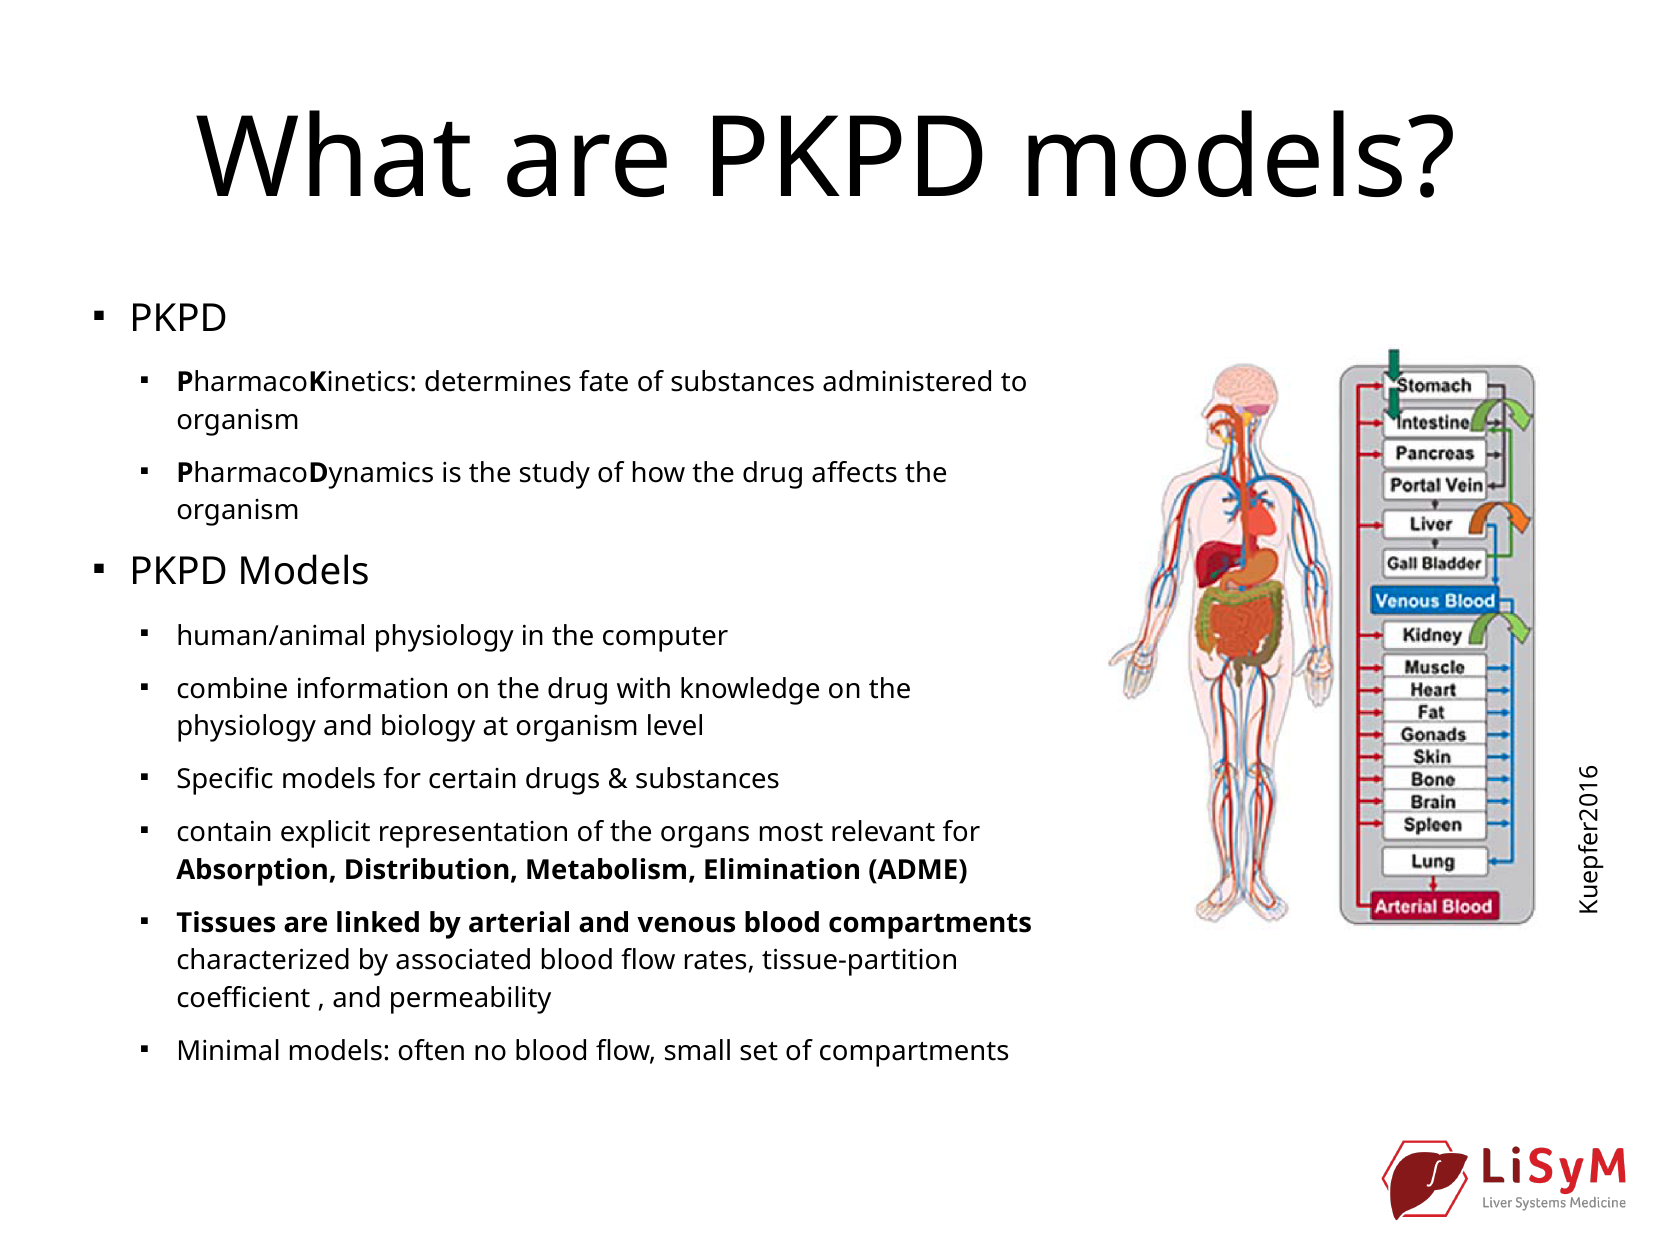

# What are PKPD models?
PKPD
PharmacoKinetics: determines fate of substances administered to organism
PharmacoDynamics is the study of how the drug affects the organism
PKPD Models
human/animal physiology in the computer
combine information on the drug with knowledge on the physiology and biology at organism level
Specific models for certain drugs & substances
contain explicit representation of the organs most relevant for Absorption, Distribution, Metabolism, Elimination (ADME)
Tissues are linked by arterial and venous blood compartments characterized by associated blood flow rates, tissue-partition coefficient , and permeability
Minimal models: often no blood flow, small set of compartments
Kuepfer2016